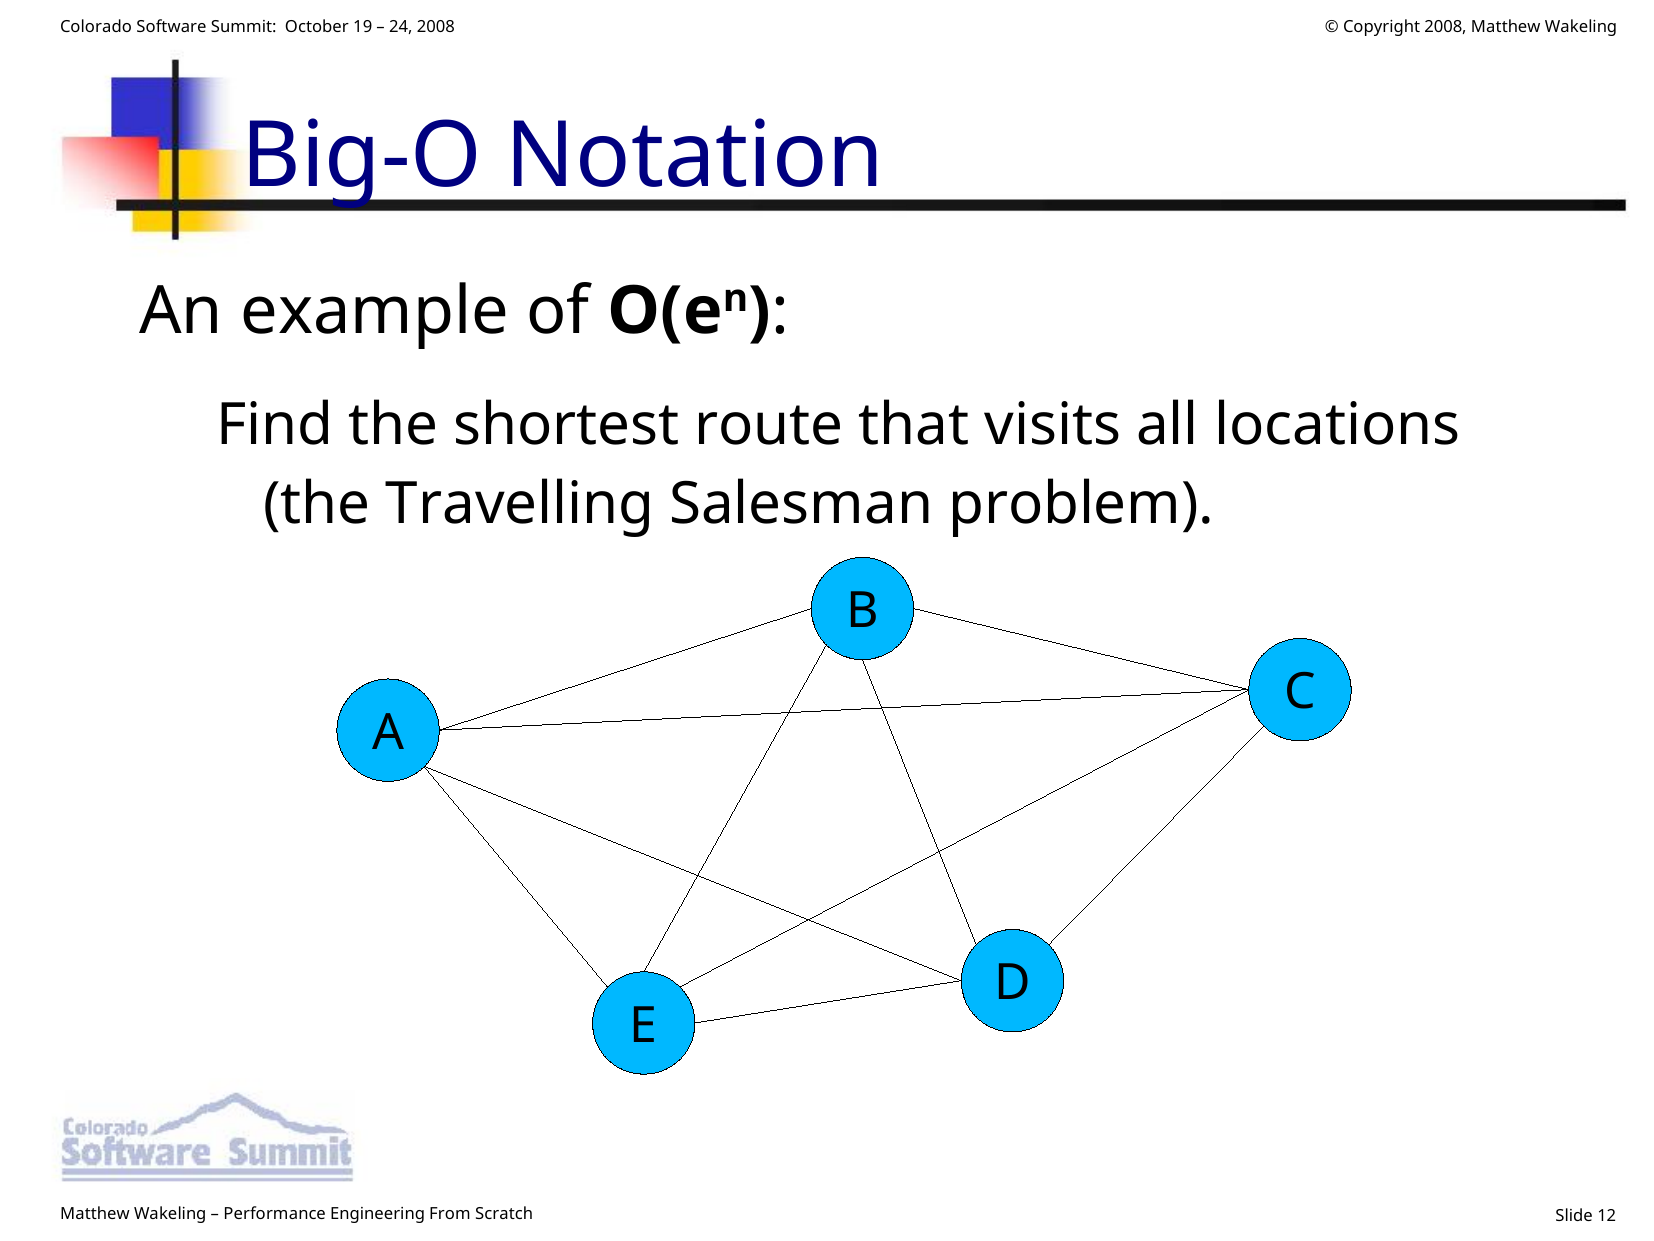

# Big-O Notation
An example of O(en):
Find the shortest route that visits all locations (the Travelling Salesman problem).
B
C
A
D
E